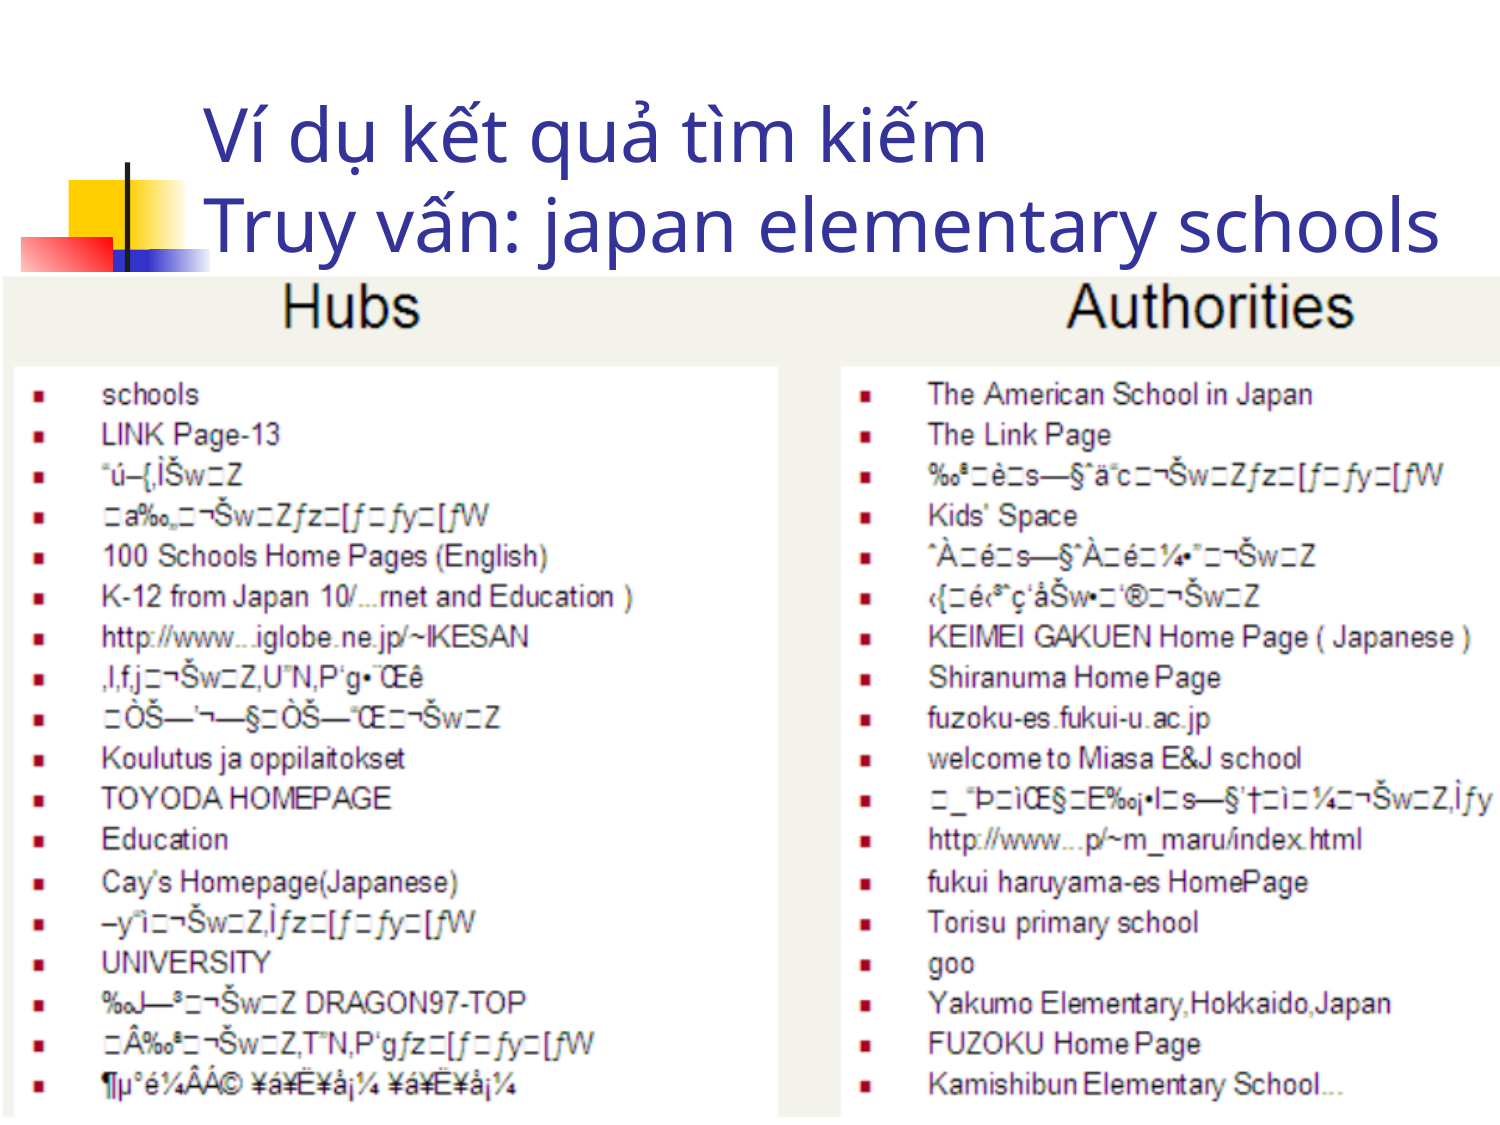

# Ví dụ kết quả tìm kiếm Truy vấn: japan elementary schools